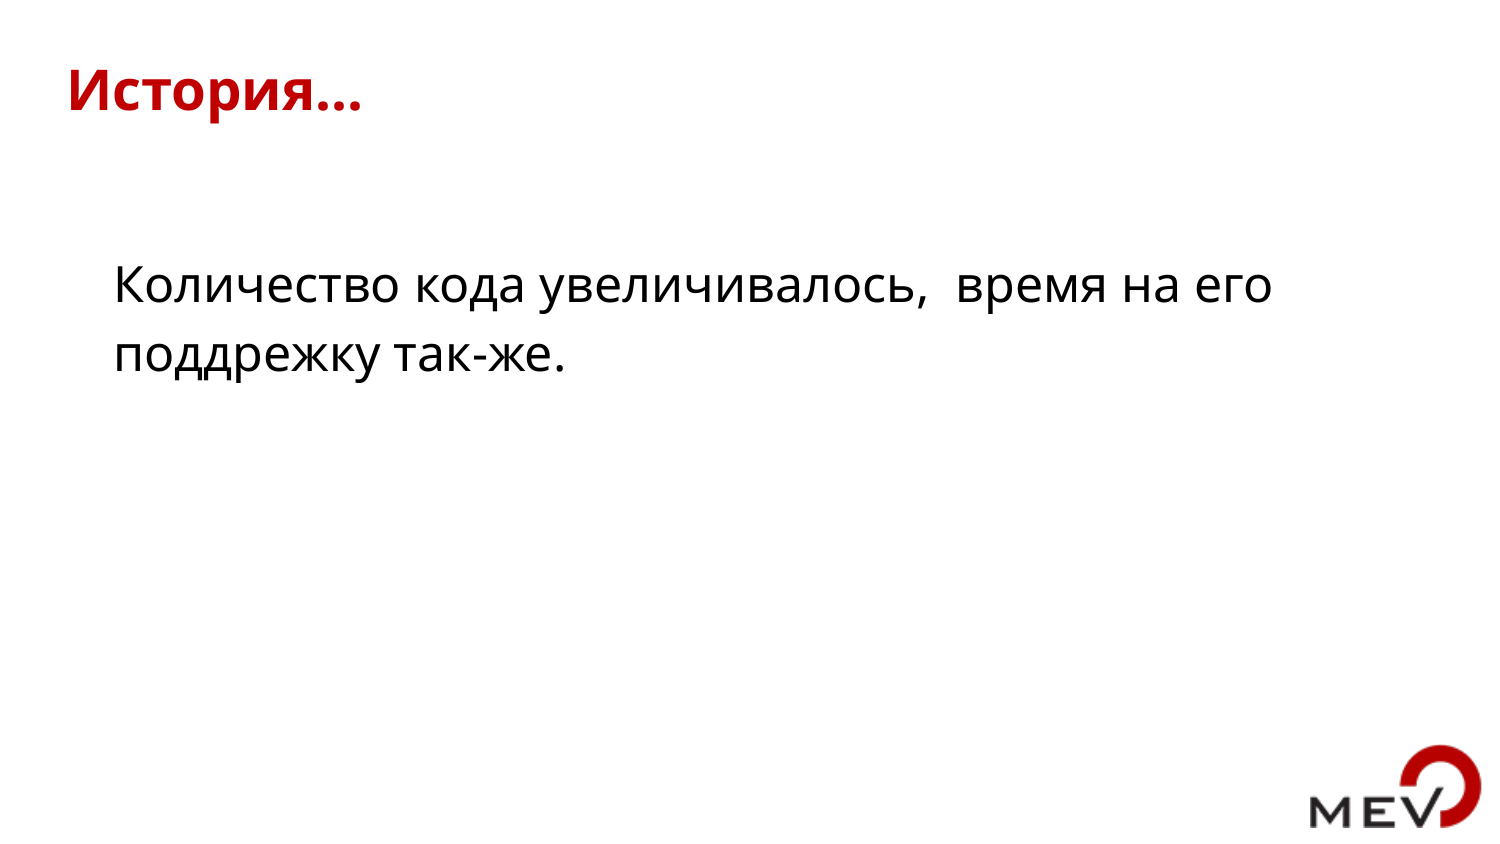

# История...
Количество кода увеличивалось, время на его поддрежку так-же.